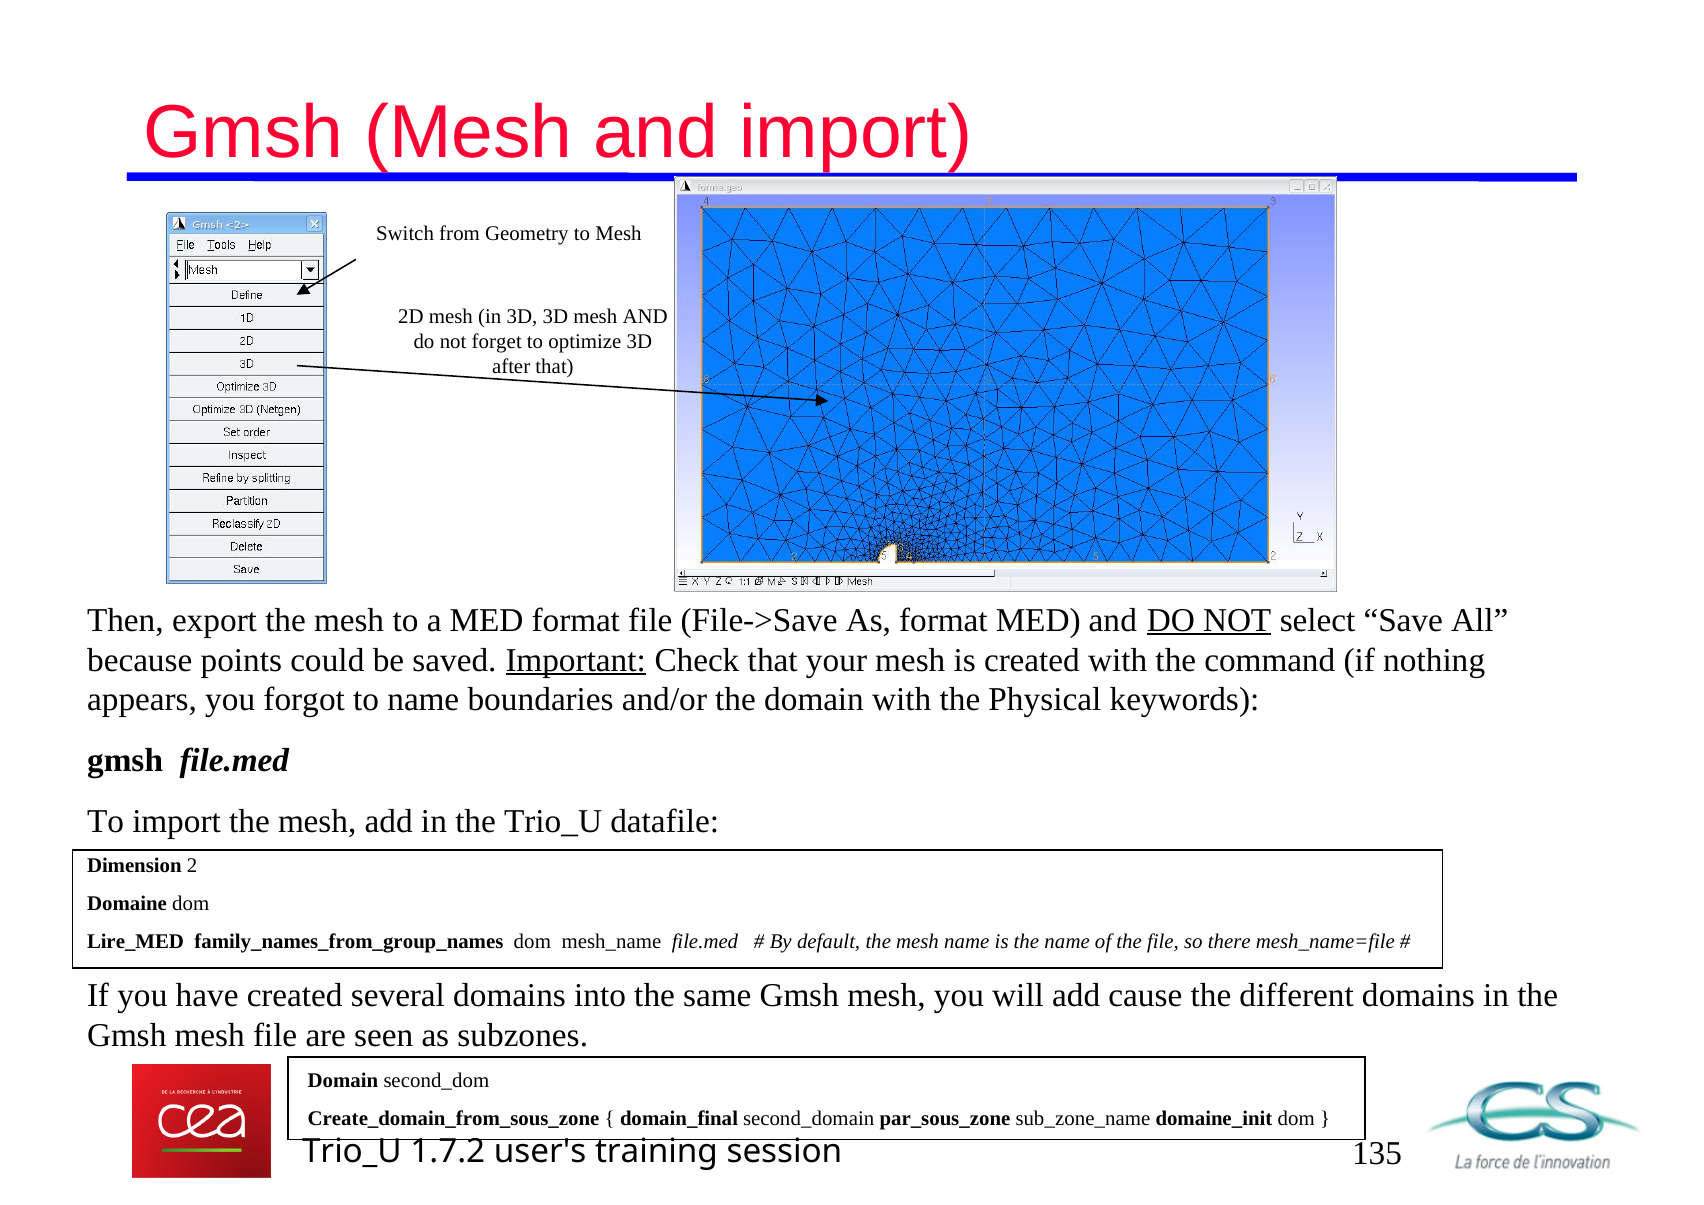

# Gmsh (Mesh and import)
Switch from Geometry to Mesh
2D mesh (in 3D, 3D mesh AND do not forget to optimize 3D after that)
Then, export the mesh to a MED format file (File->Save As, format MED) and DO NOT select “Save All” because points could be saved. Important: Check that your mesh is created with the command (if nothing appears, you forgot to name boundaries and/or the domain with the Physical keywords):
gmsh file.med
To import the mesh, add in the Trio_U datafile:
Dimension 2
Domaine dom
Lire_MED family_names_from_group_names dom mesh_name file.med # By default, the mesh name is the name of the file, so there mesh_name=file #
If you have created several domains into the same Gmsh mesh, you will add cause the different domains in the Gmsh mesh file are seen as subzones.
 Domain second_dom
 Create_domain_from_sous_zone { domain_final second_domain par_sous_zone sub_zone_name domaine_init dom }
Trio_U 1.7.2 user's training session
135